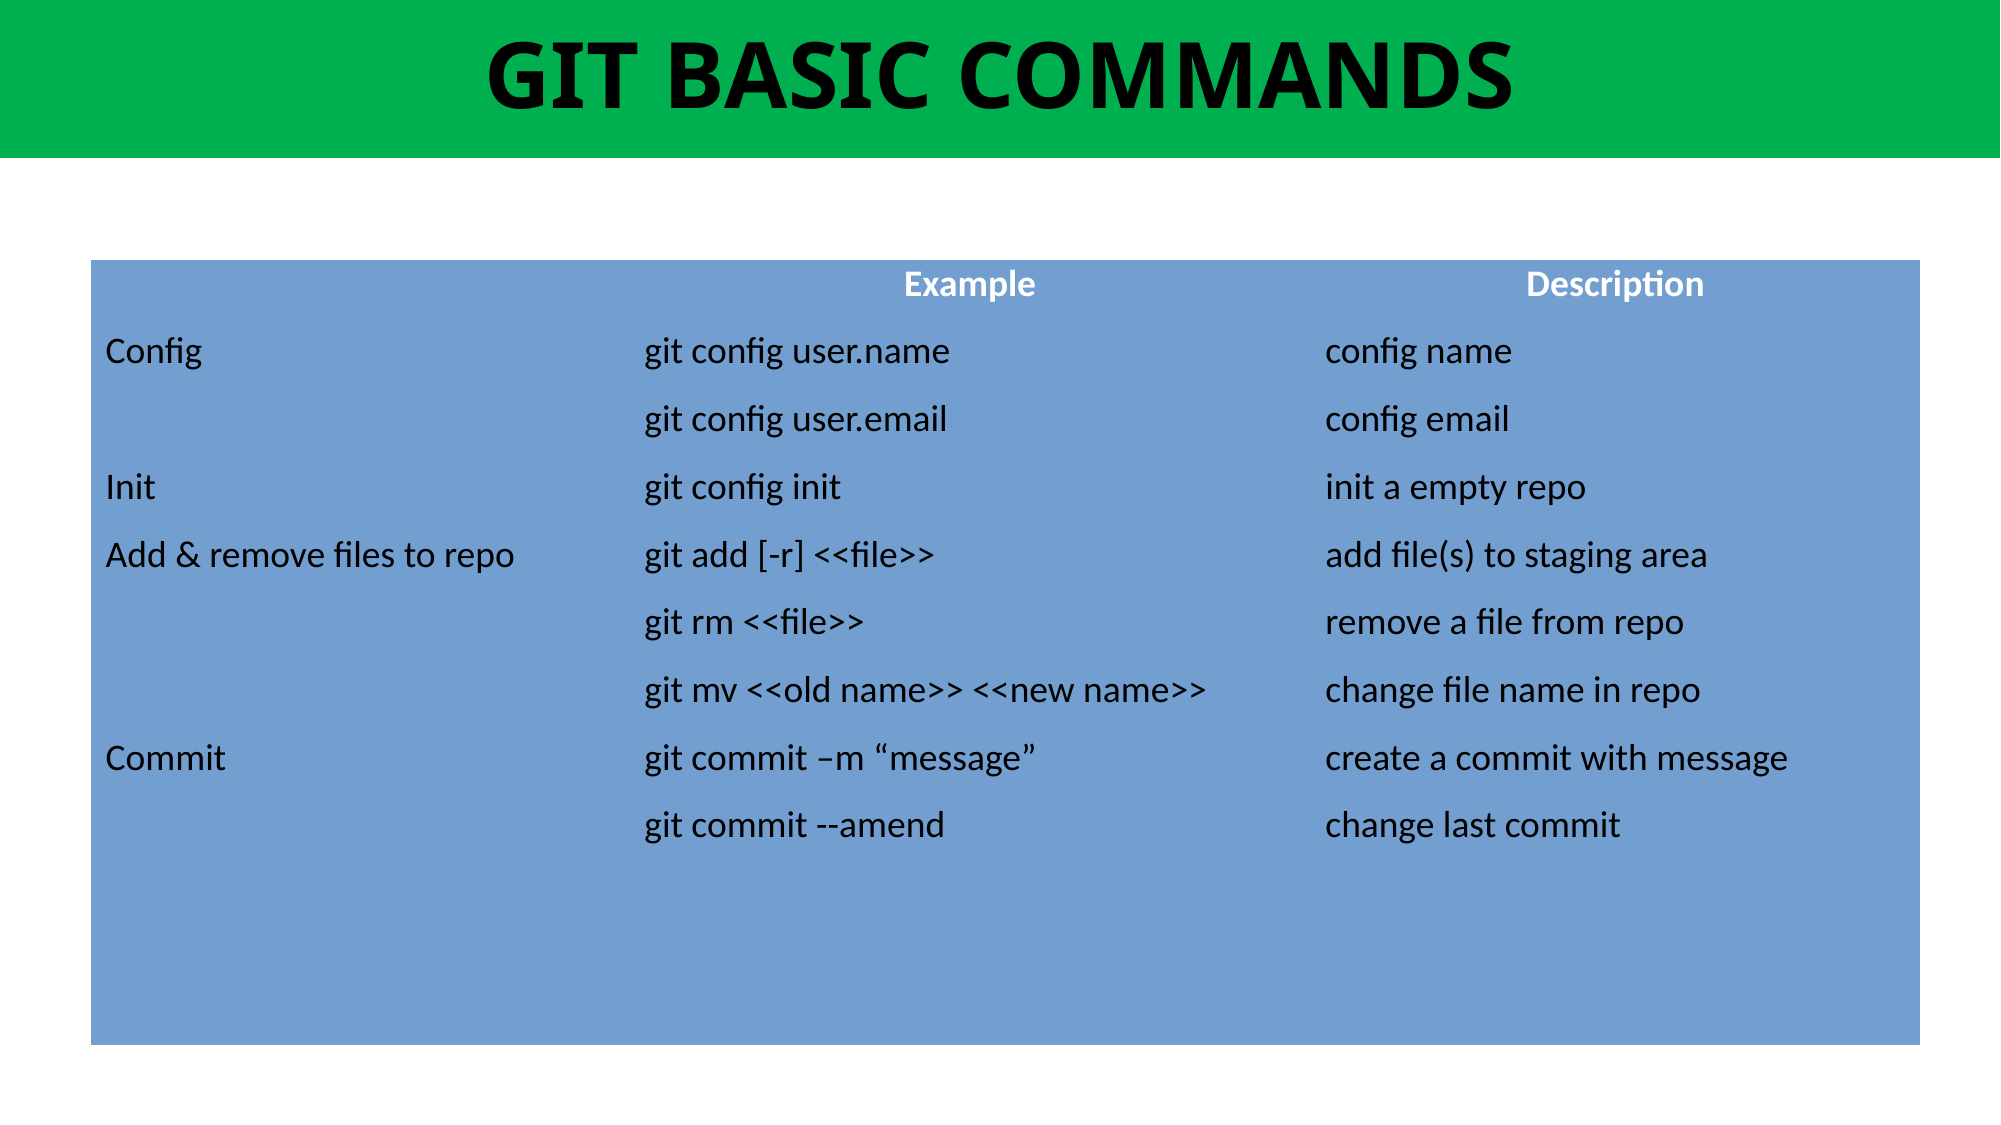

# GIT BASIC COMMANDS
| | Example | Description |
| --- | --- | --- |
| Config | git config user.name | config name |
| | git config user.email | config email |
| Init | git config init | init a empty repo |
| Add & remove files to repo | git add [-r] <<file>> | add file(s) to staging area |
| | git rm <<file>> | remove a file from repo |
| | git mv <<old name>> <<new name>> | change file name in repo |
| Commit | git commit –m “message” | create a commit with message |
| | git commit --amend | change last commit |
| | | |